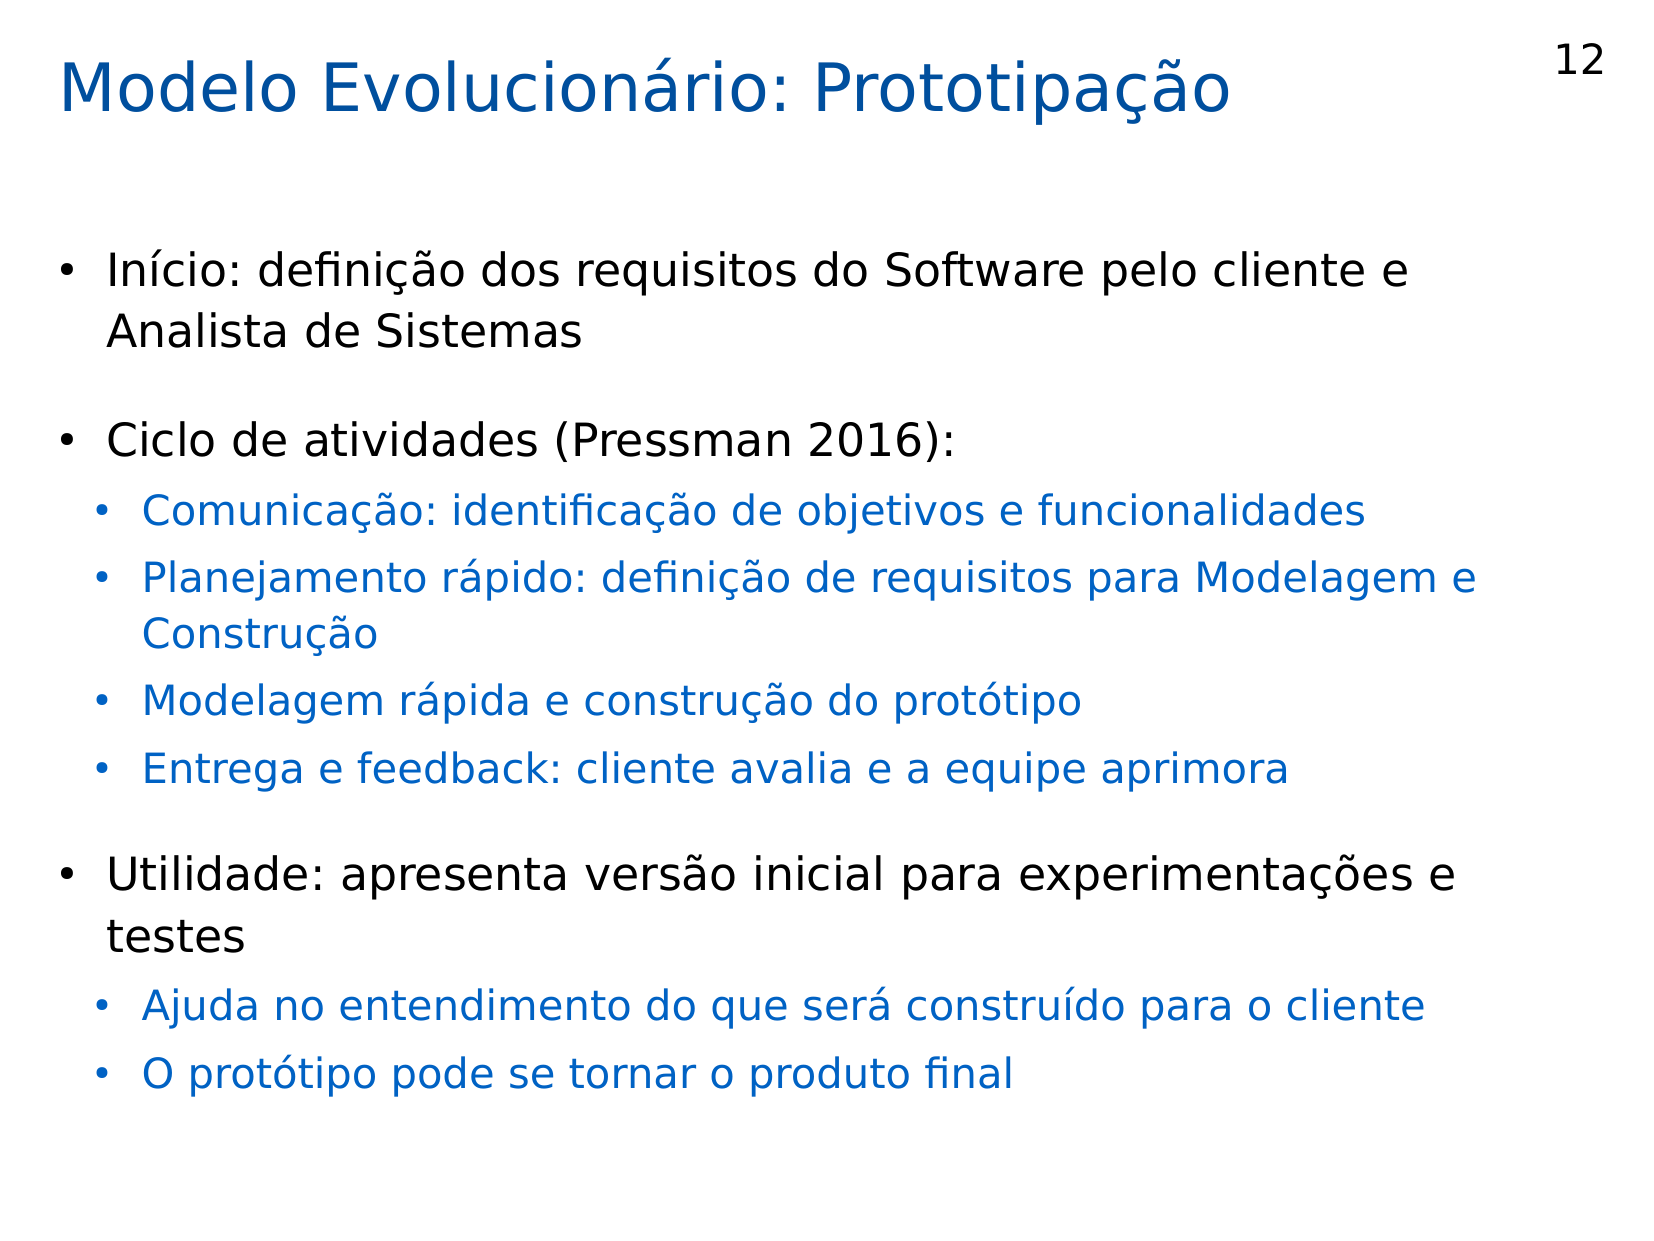

# Modelo Evolucionário: Prototipação
12
Início: definição dos requisitos do Software pelo cliente e Analista de Sistemas
Ciclo de atividades (Pressman 2016):
Comunicação: identificação de objetivos e funcionalidades
Planejamento rápido: definição de requisitos para Modelagem e Construção
Modelagem rápida e construção do protótipo
Entrega e feedback: cliente avalia e a equipe aprimora
Utilidade: apresenta versão inicial para experimentações e testes
Ajuda no entendimento do que será construído para o cliente
O protótipo pode se tornar o produto final